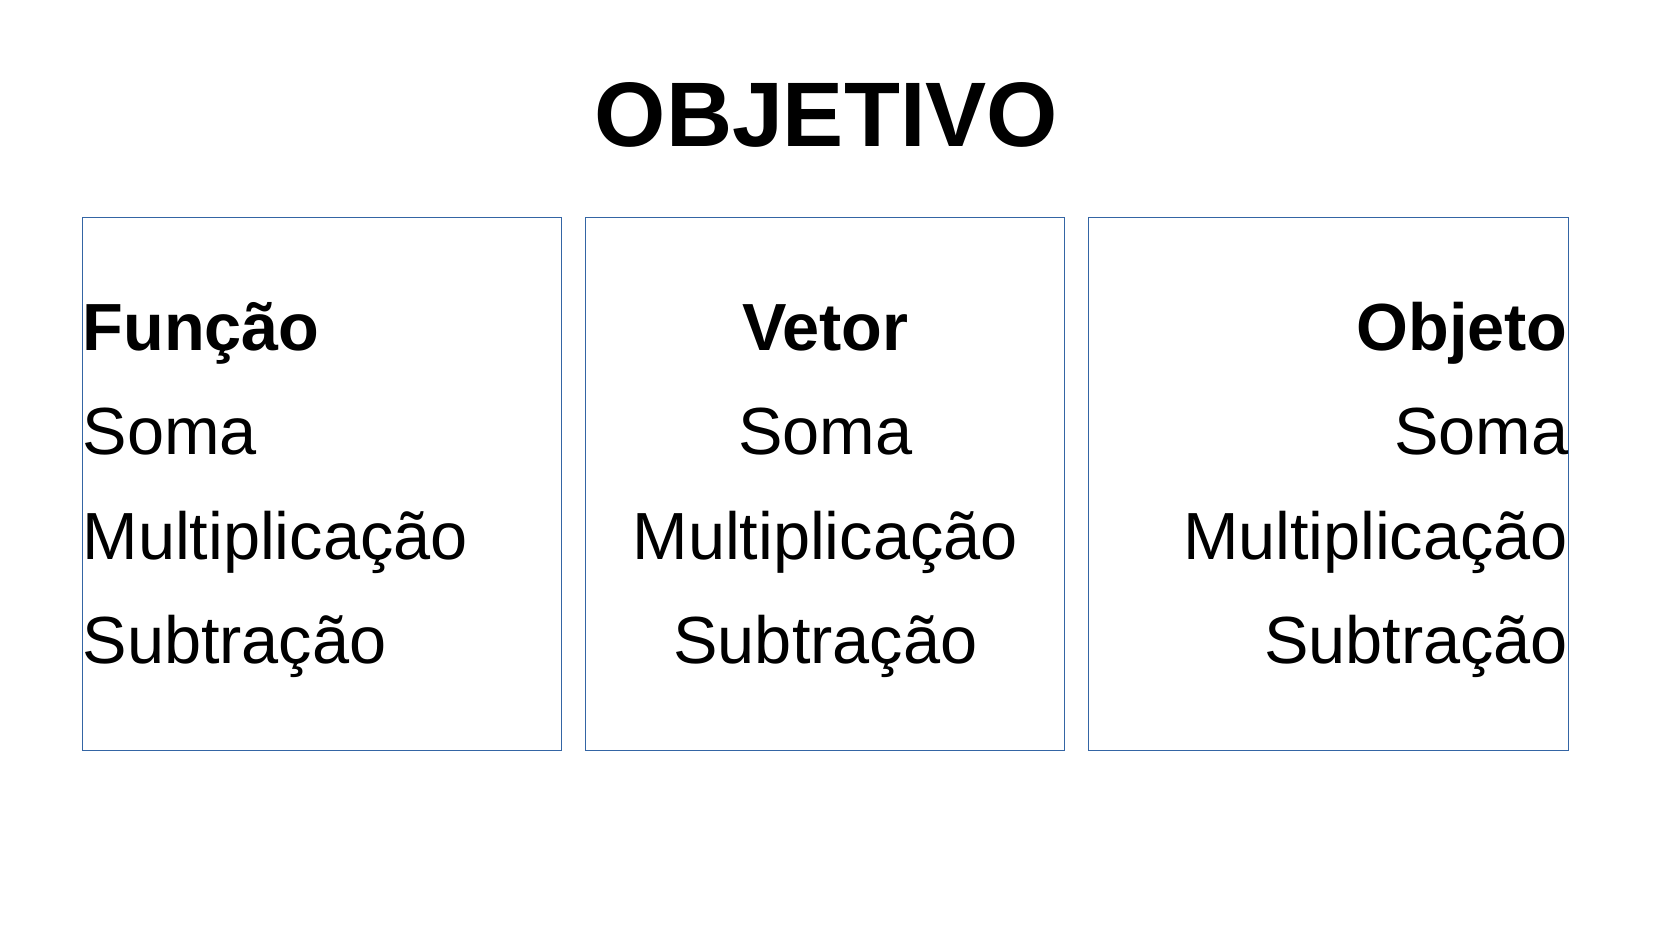

# OBJETIVO
Função
Soma
Multiplicação
Subtração
Vetor
Soma
Multiplicação
Subtração
Objeto
Soma
Multiplicação
Subtração